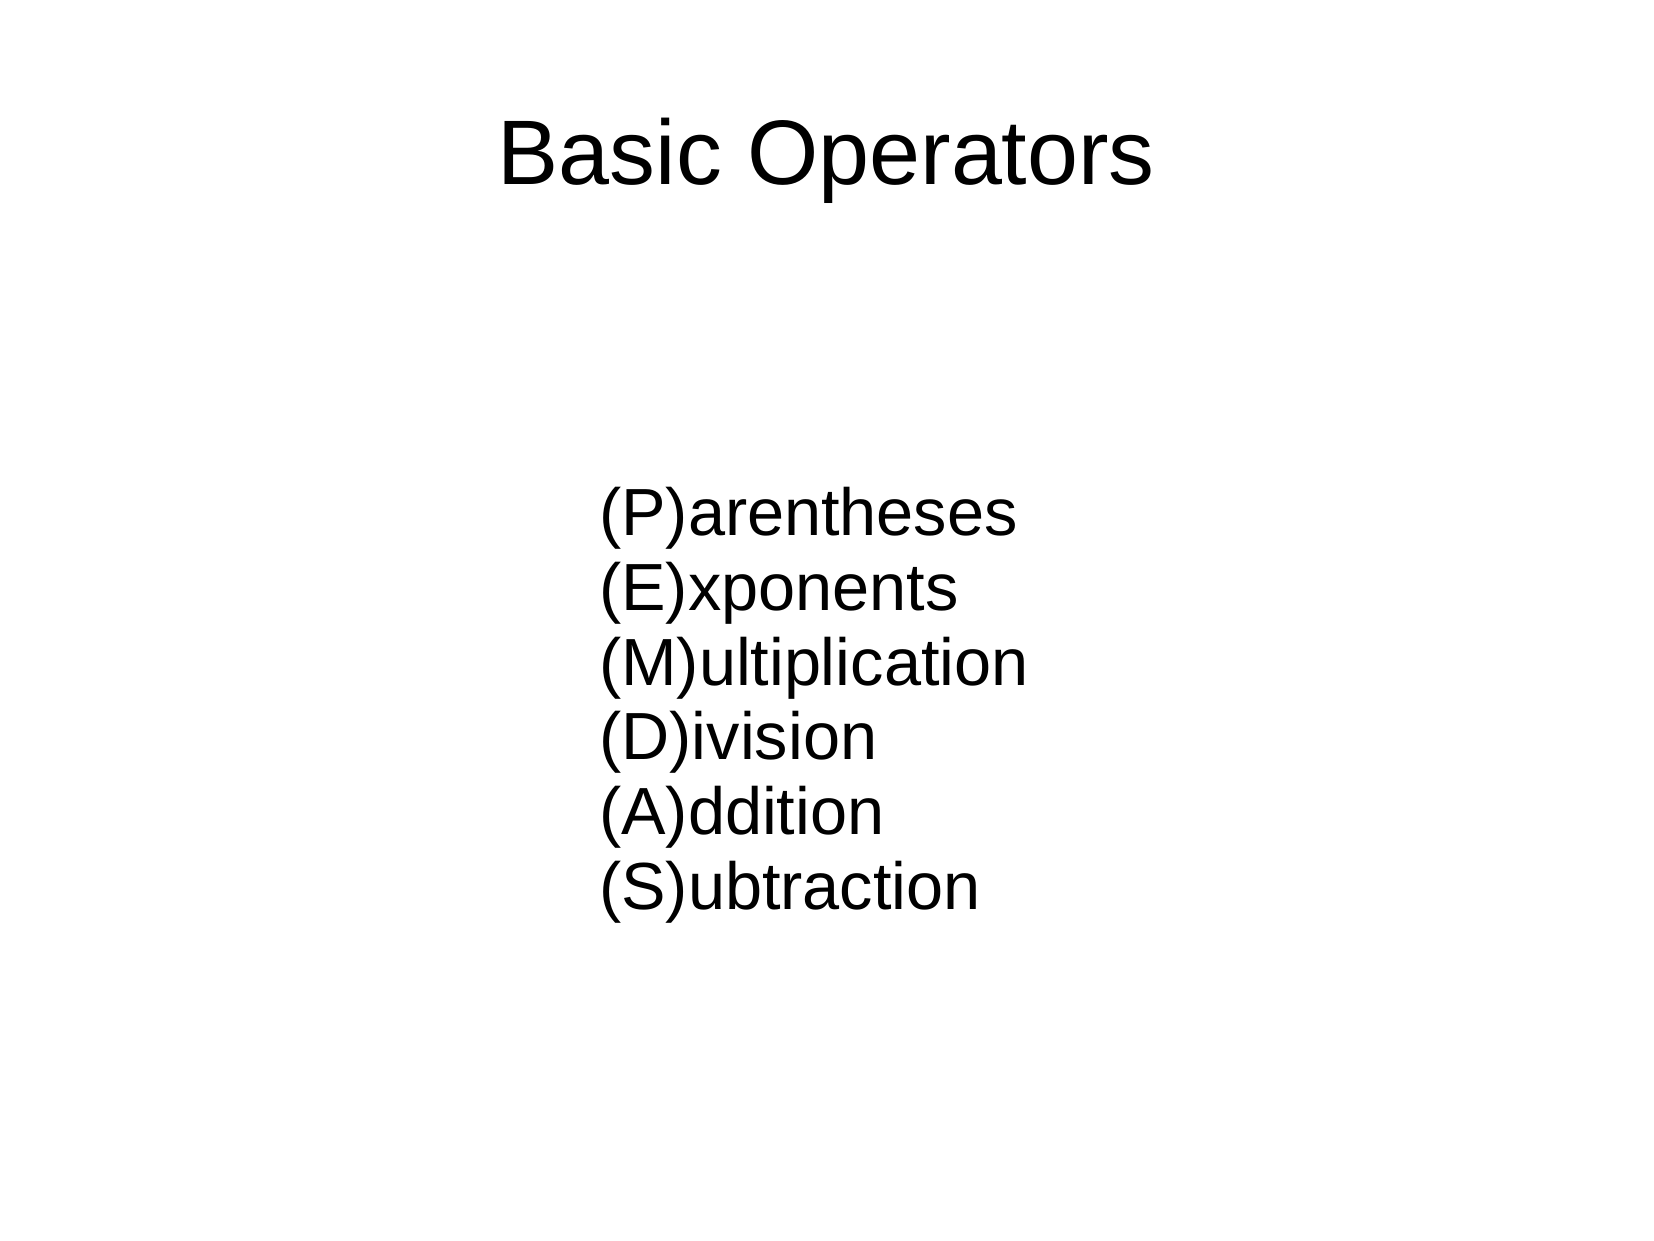

# Basic Operators
							(P)arentheses
							(E)xponents
							(M)ultiplication
							(D)ivision
							(A)ddition
							(S)ubtraction